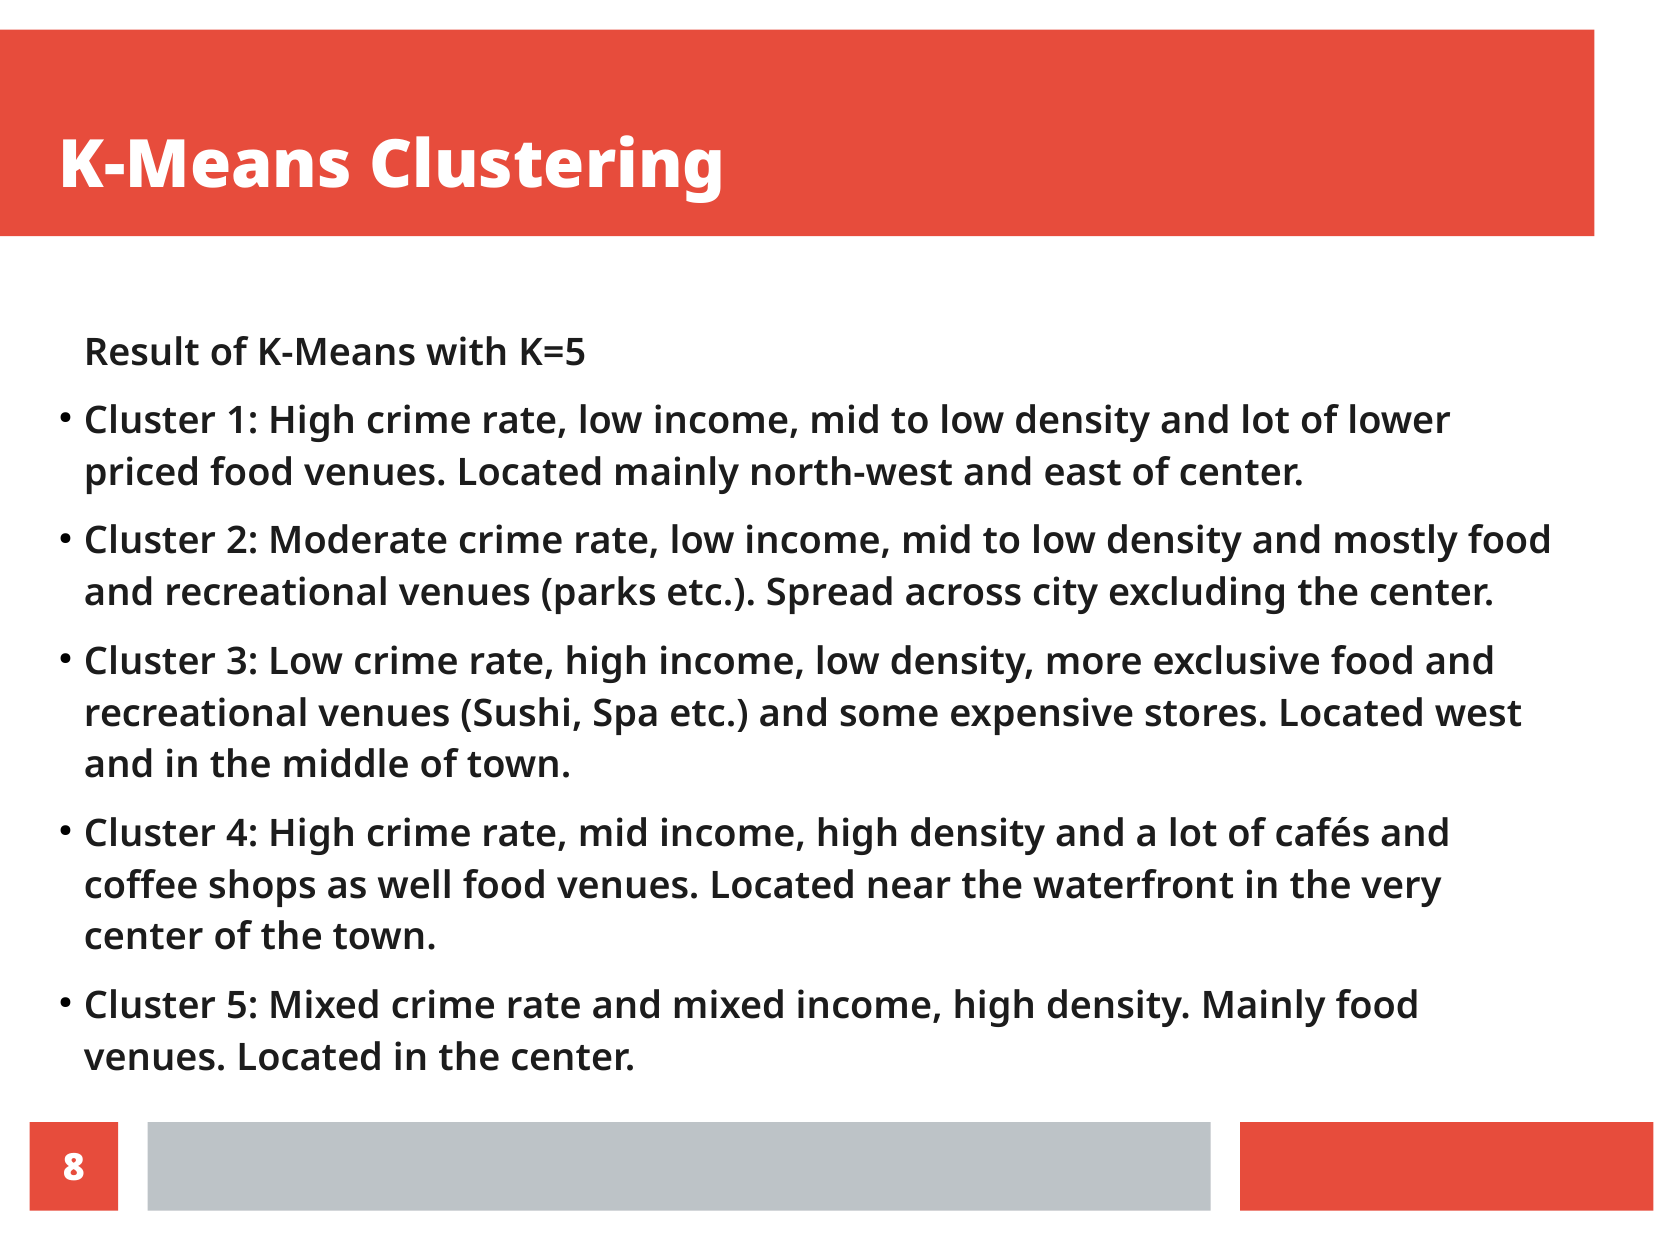

# K-Means Clustering
Result of K-Means with K=5
Cluster 1: High crime rate, low income, mid to low density and lot of lower priced food venues. Located mainly north-west and east of center.
Cluster 2: Moderate crime rate, low income, mid to low density and mostly food and recreational venues (parks etc.). Spread across city excluding the center.
Cluster 3: Low crime rate, high income, low density, more exclusive food and recreational venues (Sushi, Spa etc.) and some expensive stores. Located west and in the middle of town.
Cluster 4: High crime rate, mid income, high density and a lot of cafés and coffee shops as well food venues. Located near the waterfront in the very center of the town.
Cluster 5: Mixed crime rate and mixed income, high density. Mainly food venues. Located in the center.
8